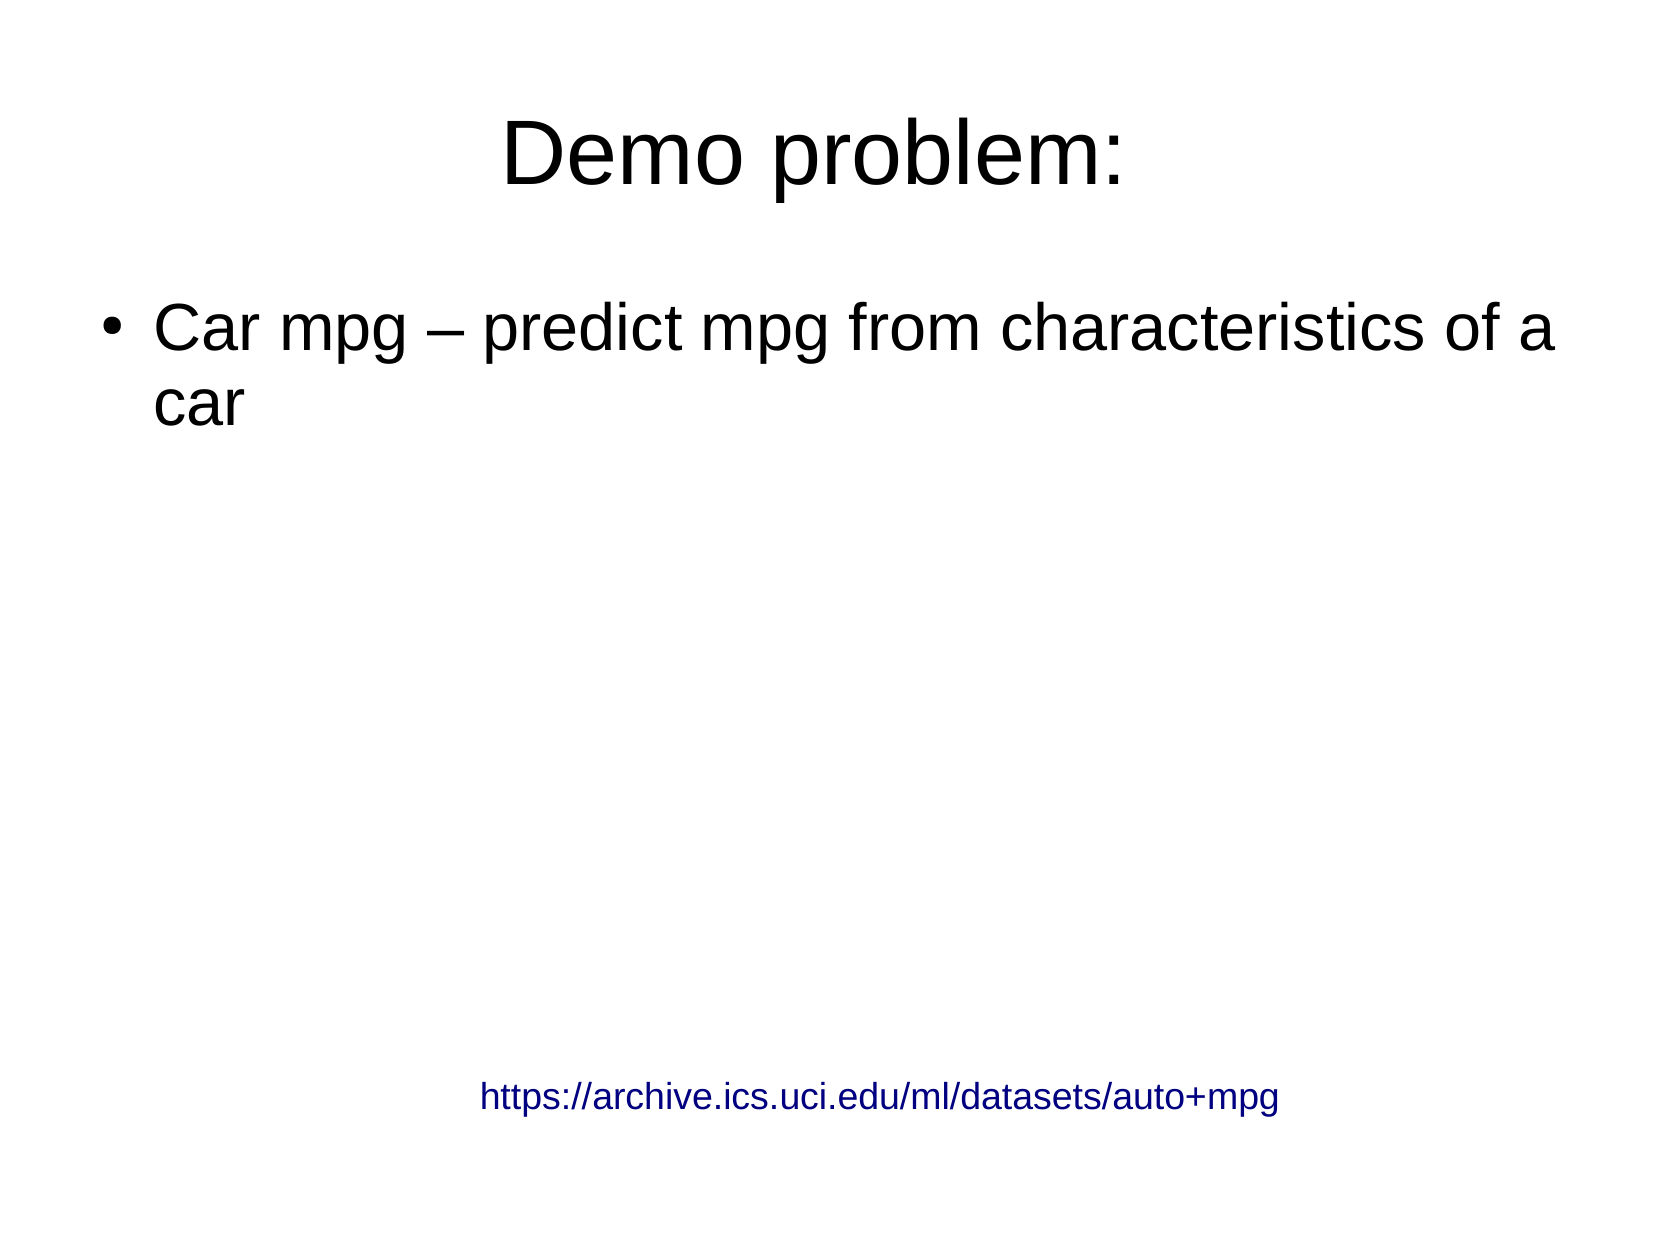

# Demo problem:
Car mpg – predict mpg from characteristics of a car
https://archive.ics.uci.edu/ml/datasets/auto+mpg